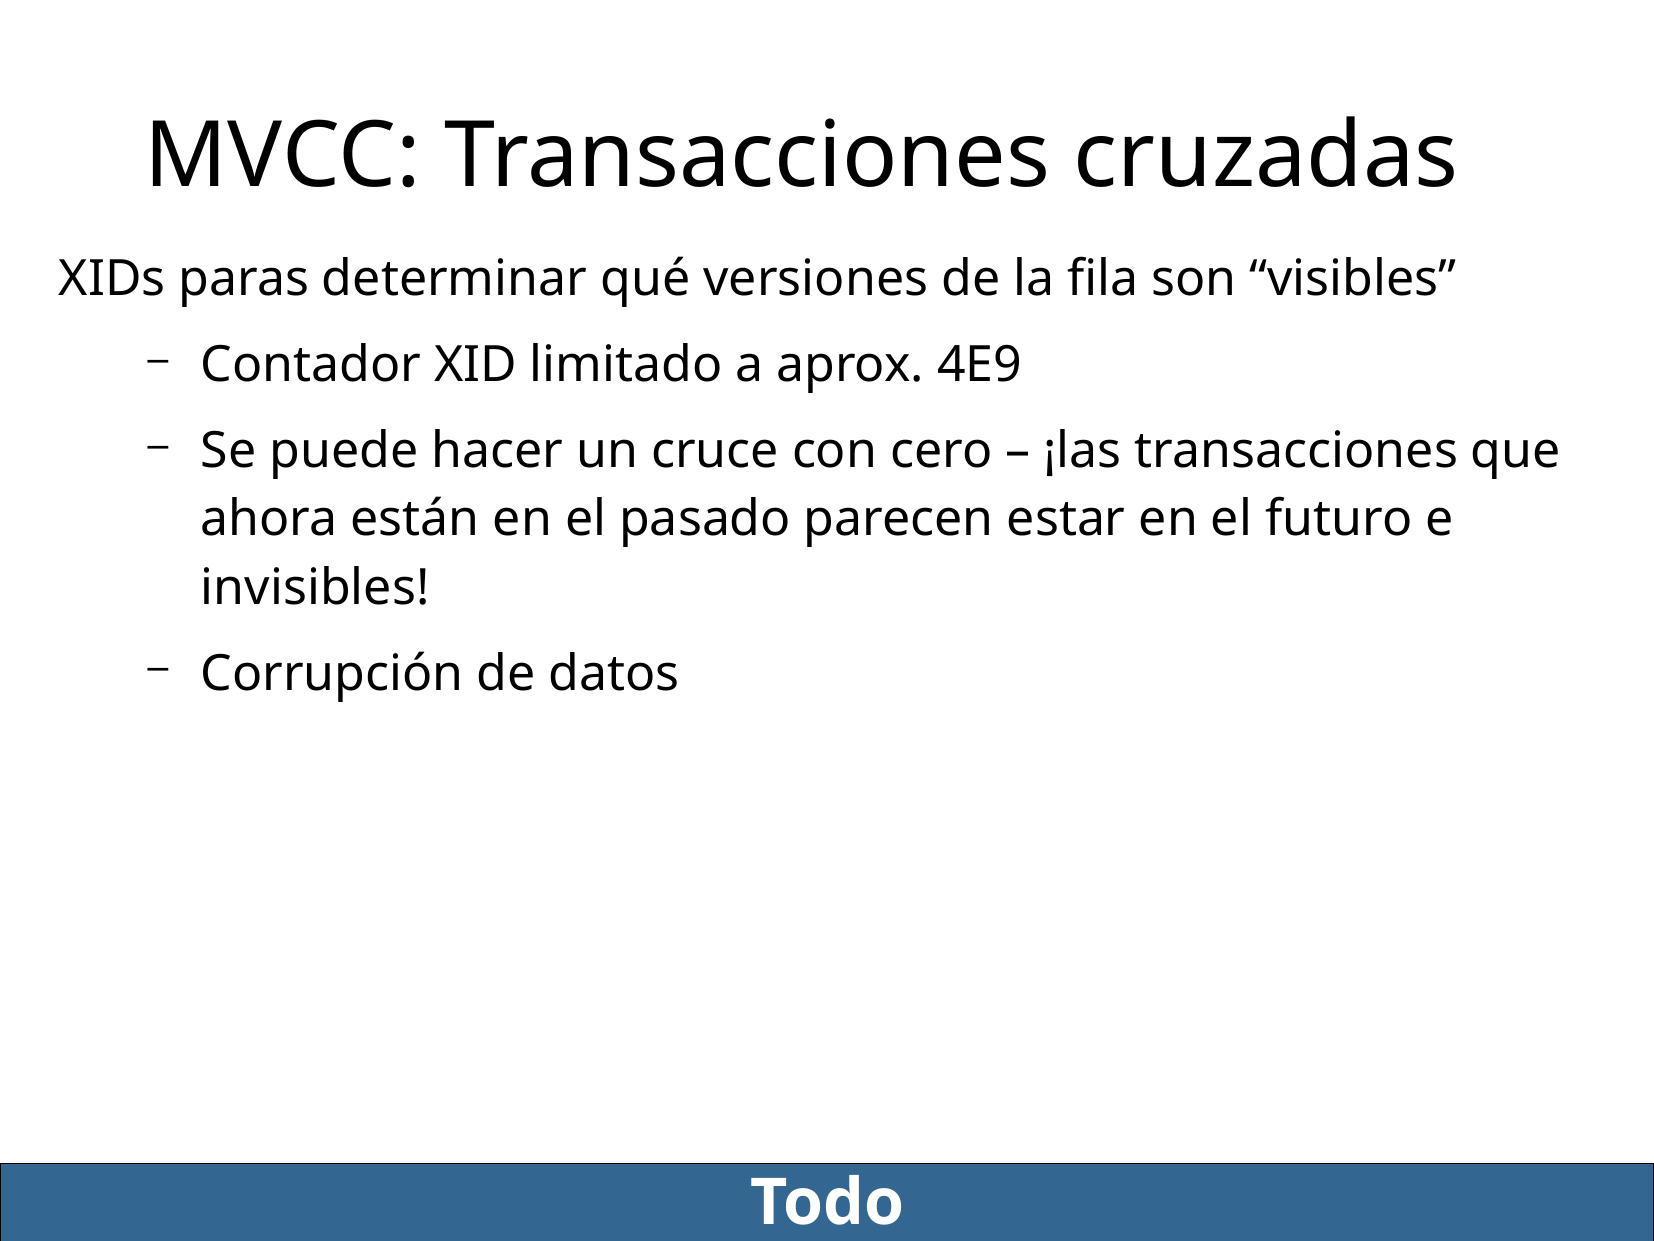

# MVCC: Transacciones cruzadas
XIDs paras determinar qué versiones de la fila son “visibles”
Contador XID limitado a aprox. 4E9
Se puede hacer un cruce con cero – ¡las transacciones que ahora están en el pasado parecen estar en el futuro e invisibles!
Corrupción de datos